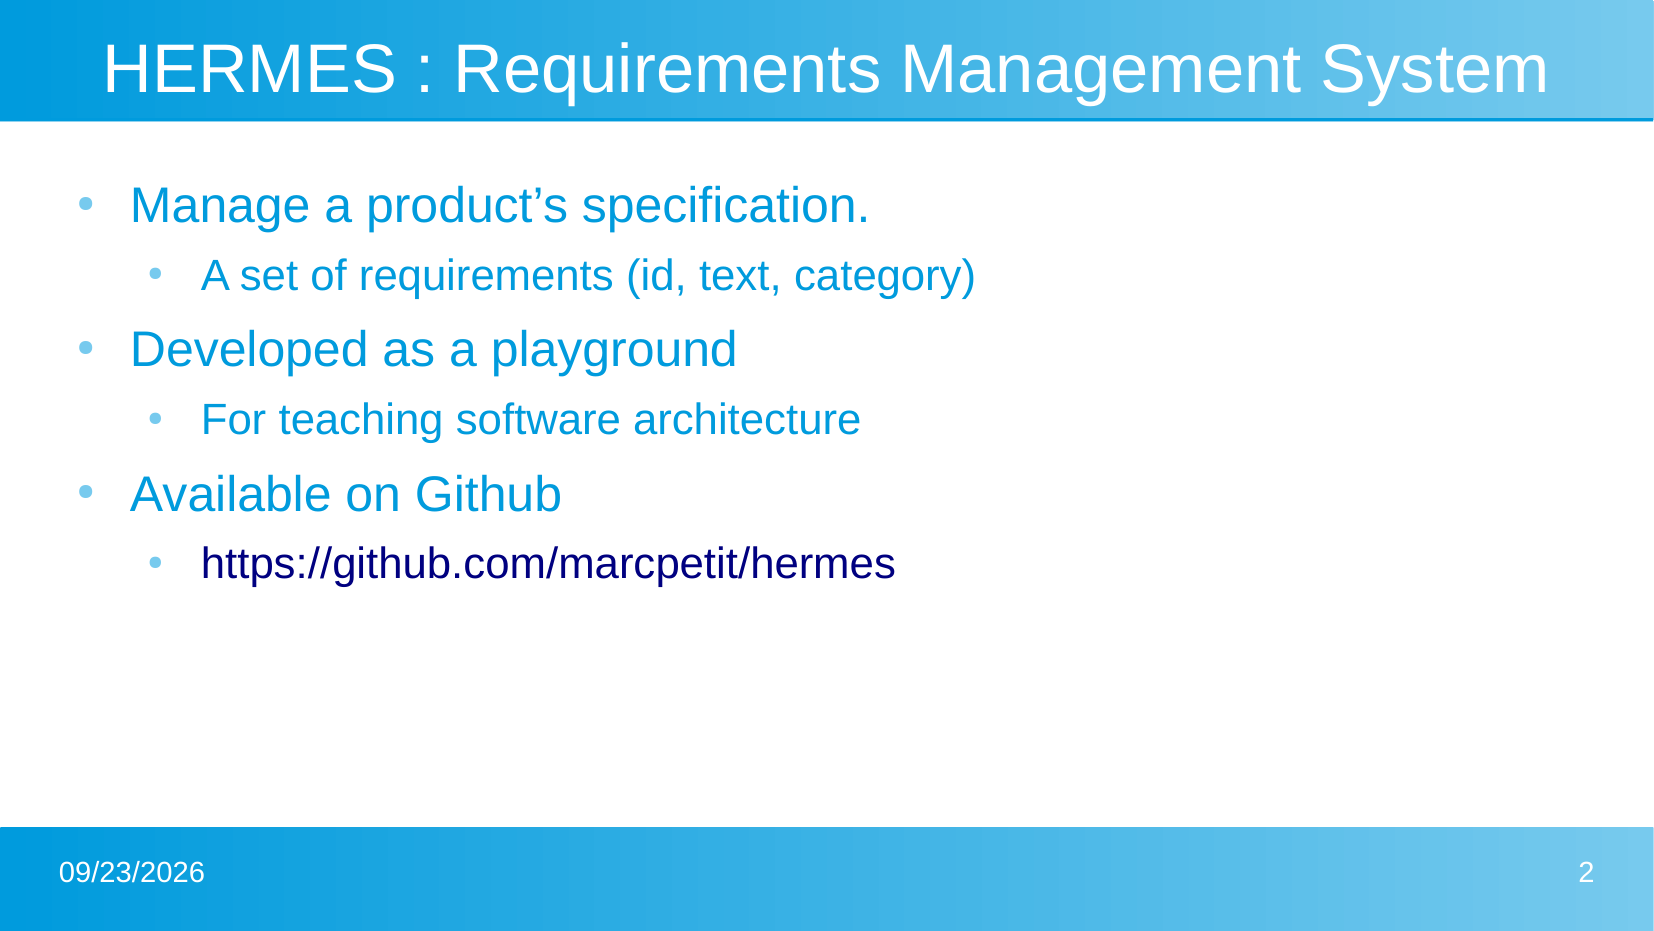

# HERMES : Requirements Management System
Manage a product’s specification.
A set of requirements (id, text, category)
Developed as a playground
For teaching software architecture
Available on Github
https://github.com/marcpetit/hermes
2